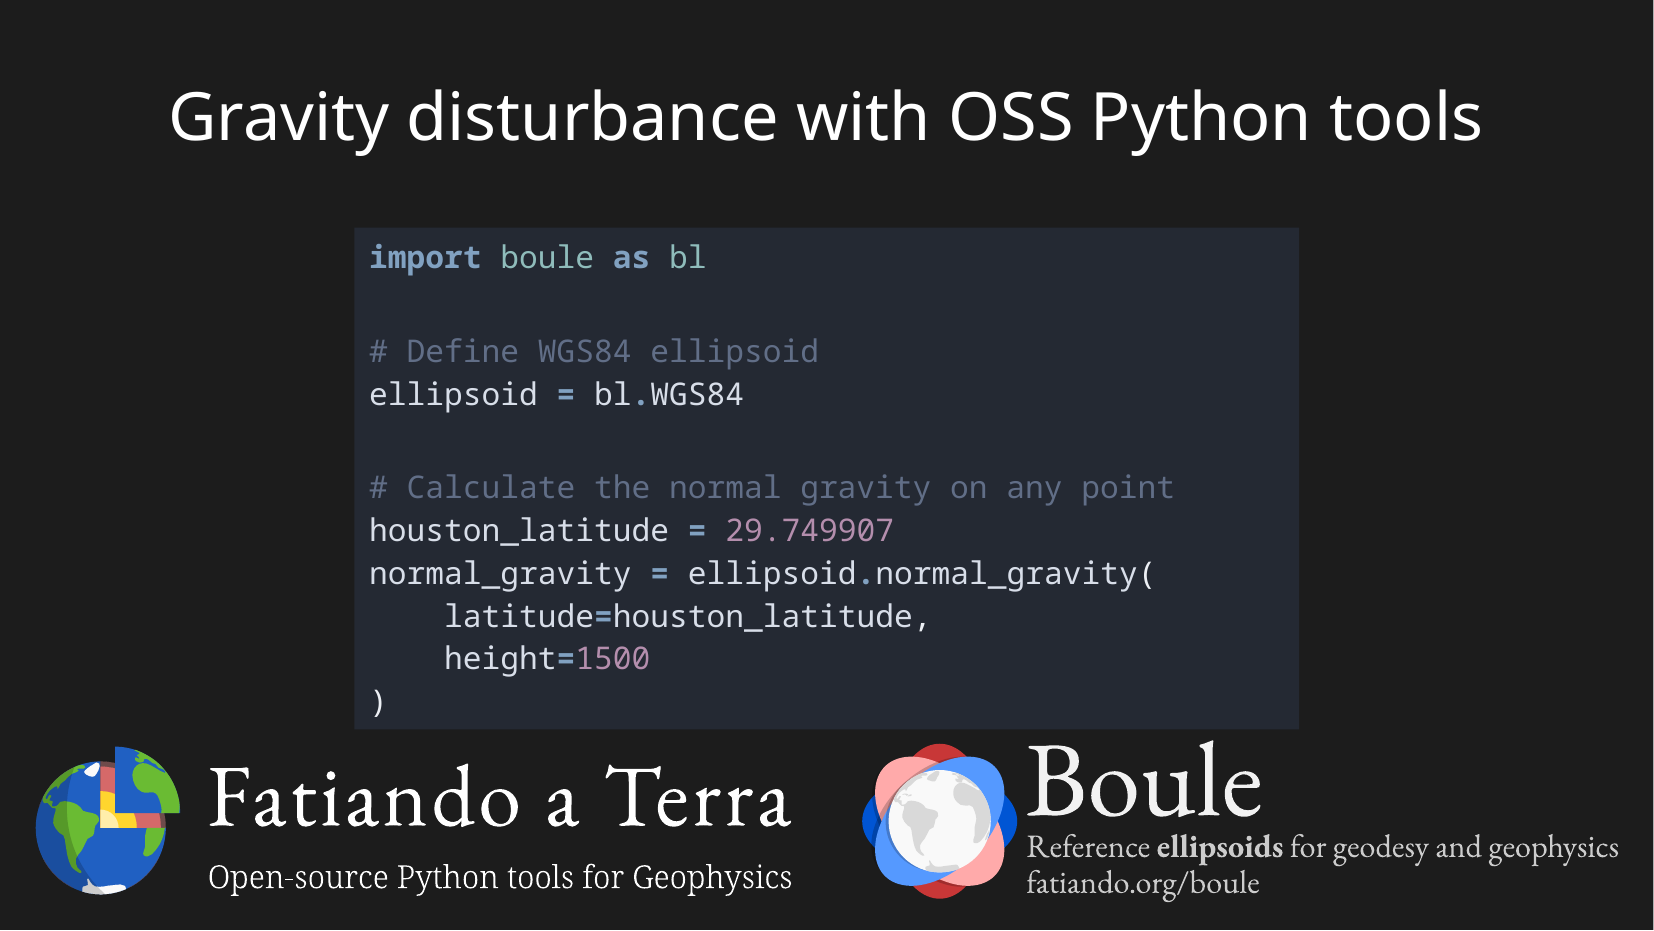

# Gravity disturbance with OSS Python tools
import boule as bl
# Define WGS84 ellipsoid
ellipsoid = bl.WGS84
# Calculate the normal gravity on any point
houston_latitude = 29.749907
normal_gravity = ellipsoid.normal_gravity(
 latitude=houston_latitude,
 height=1500
)